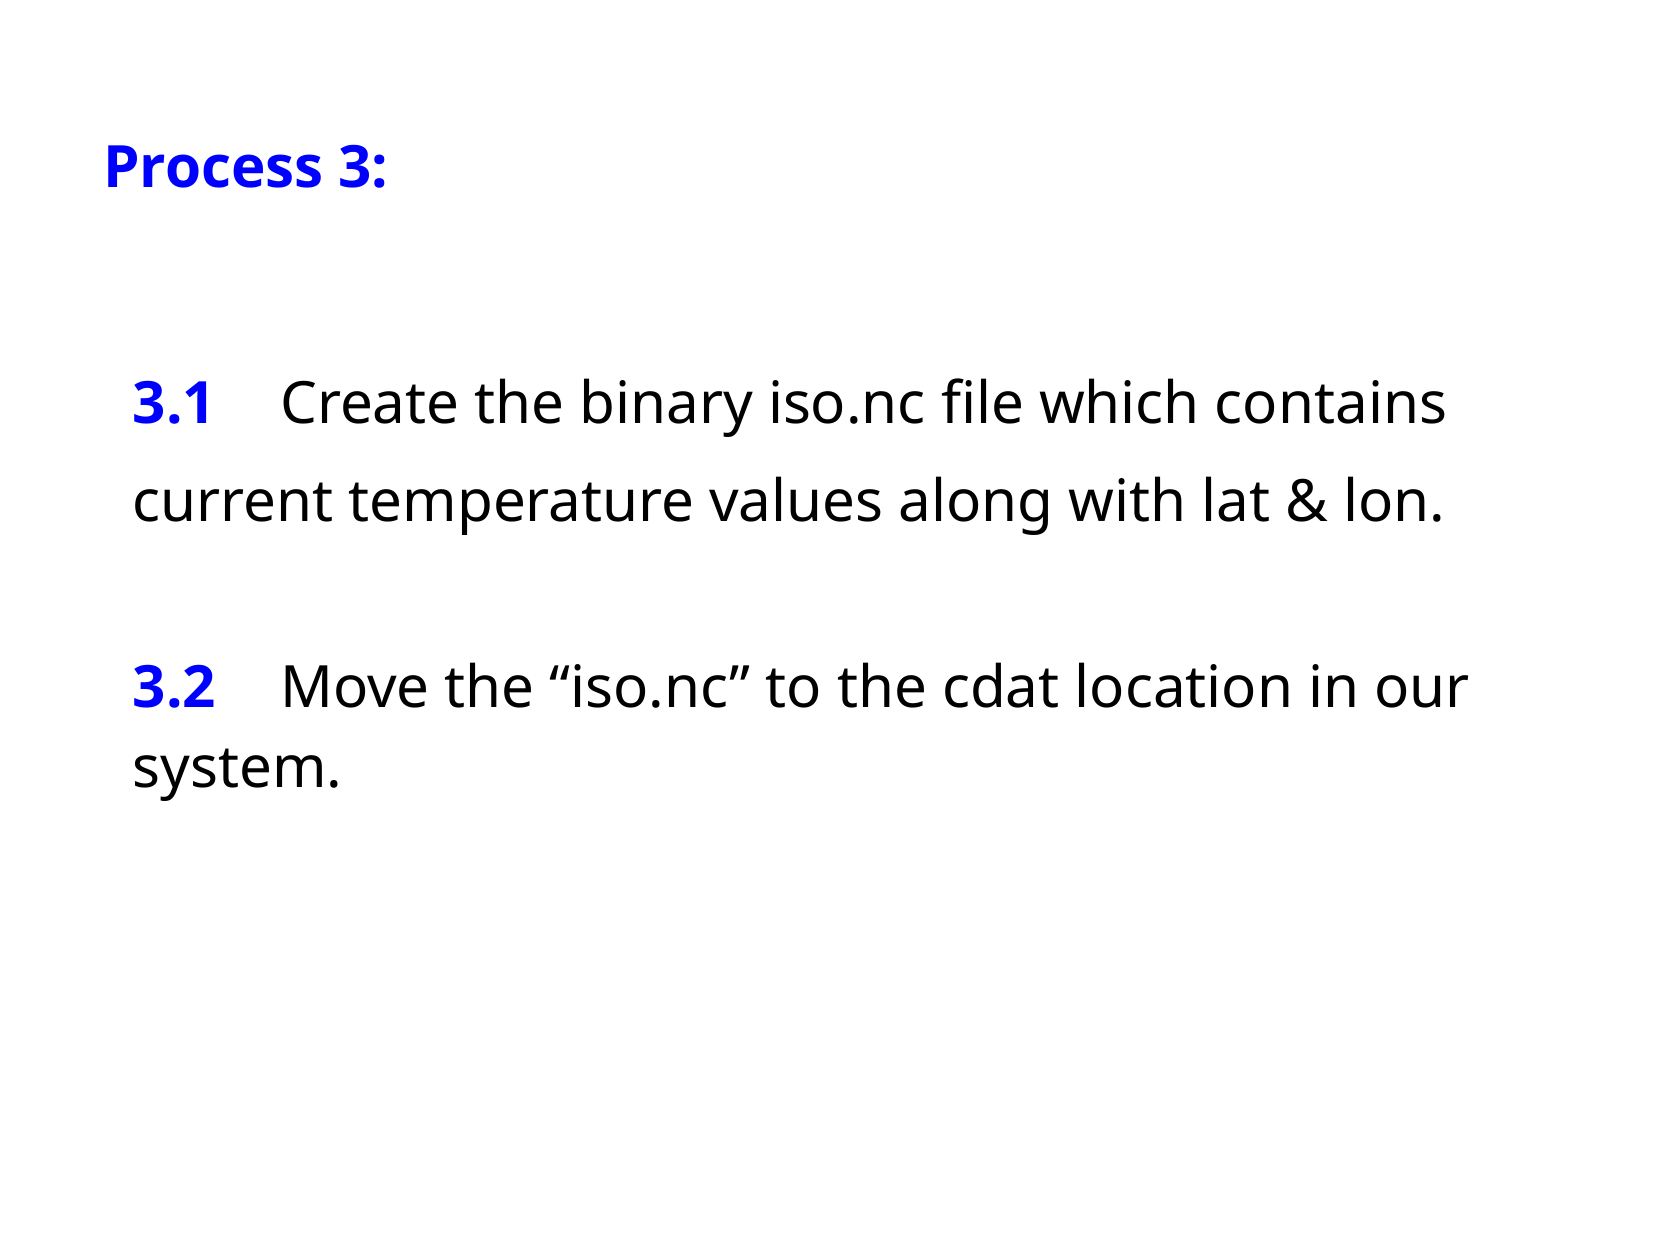

Process 3:
3.1 	Create the binary iso.nc file which contains current temperature values along with lat & lon.
3.2 	Move the “iso.nc” to the cdat location in our system.